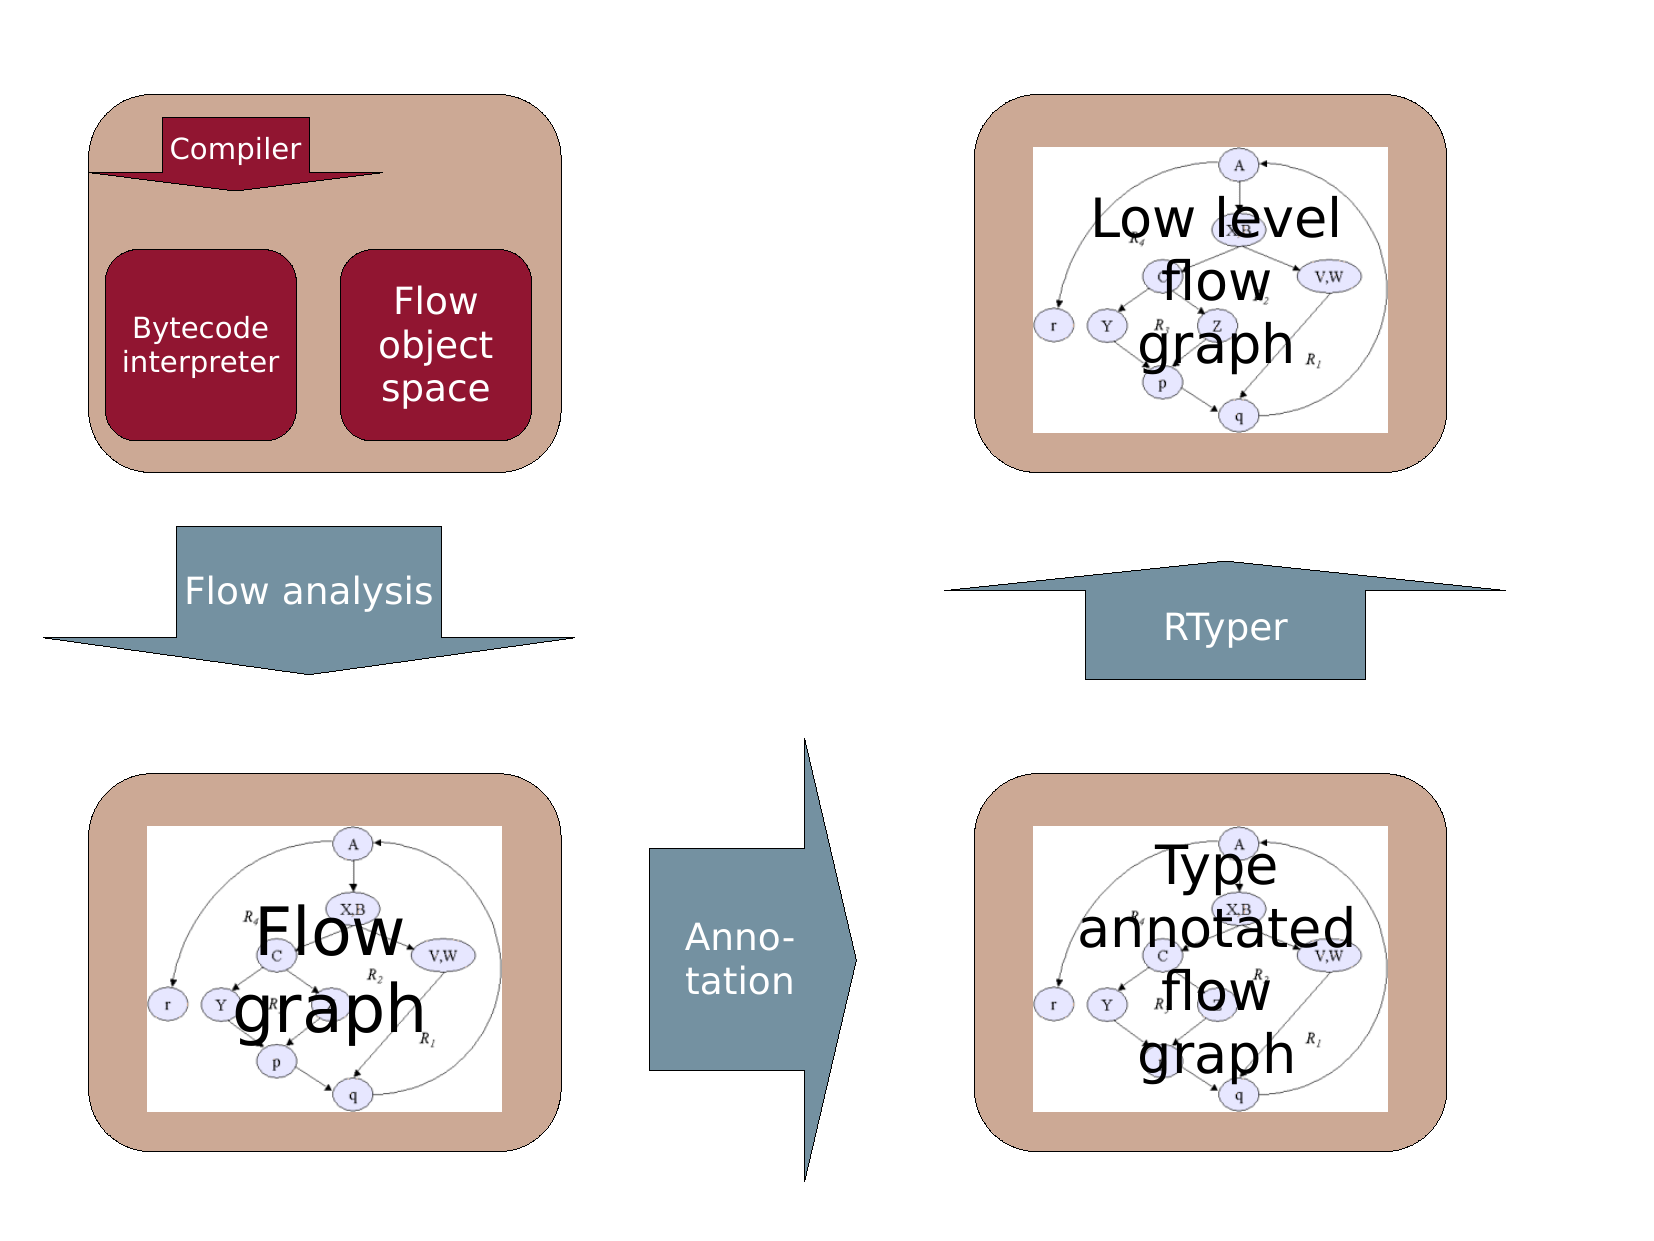

Compiler
Bytecode
interpreter
Flow
object
space
Low level
flow
graph
Flow analysis
RTyper
Anno-
tation
Type
annotated
flow
graph
Flow
graph